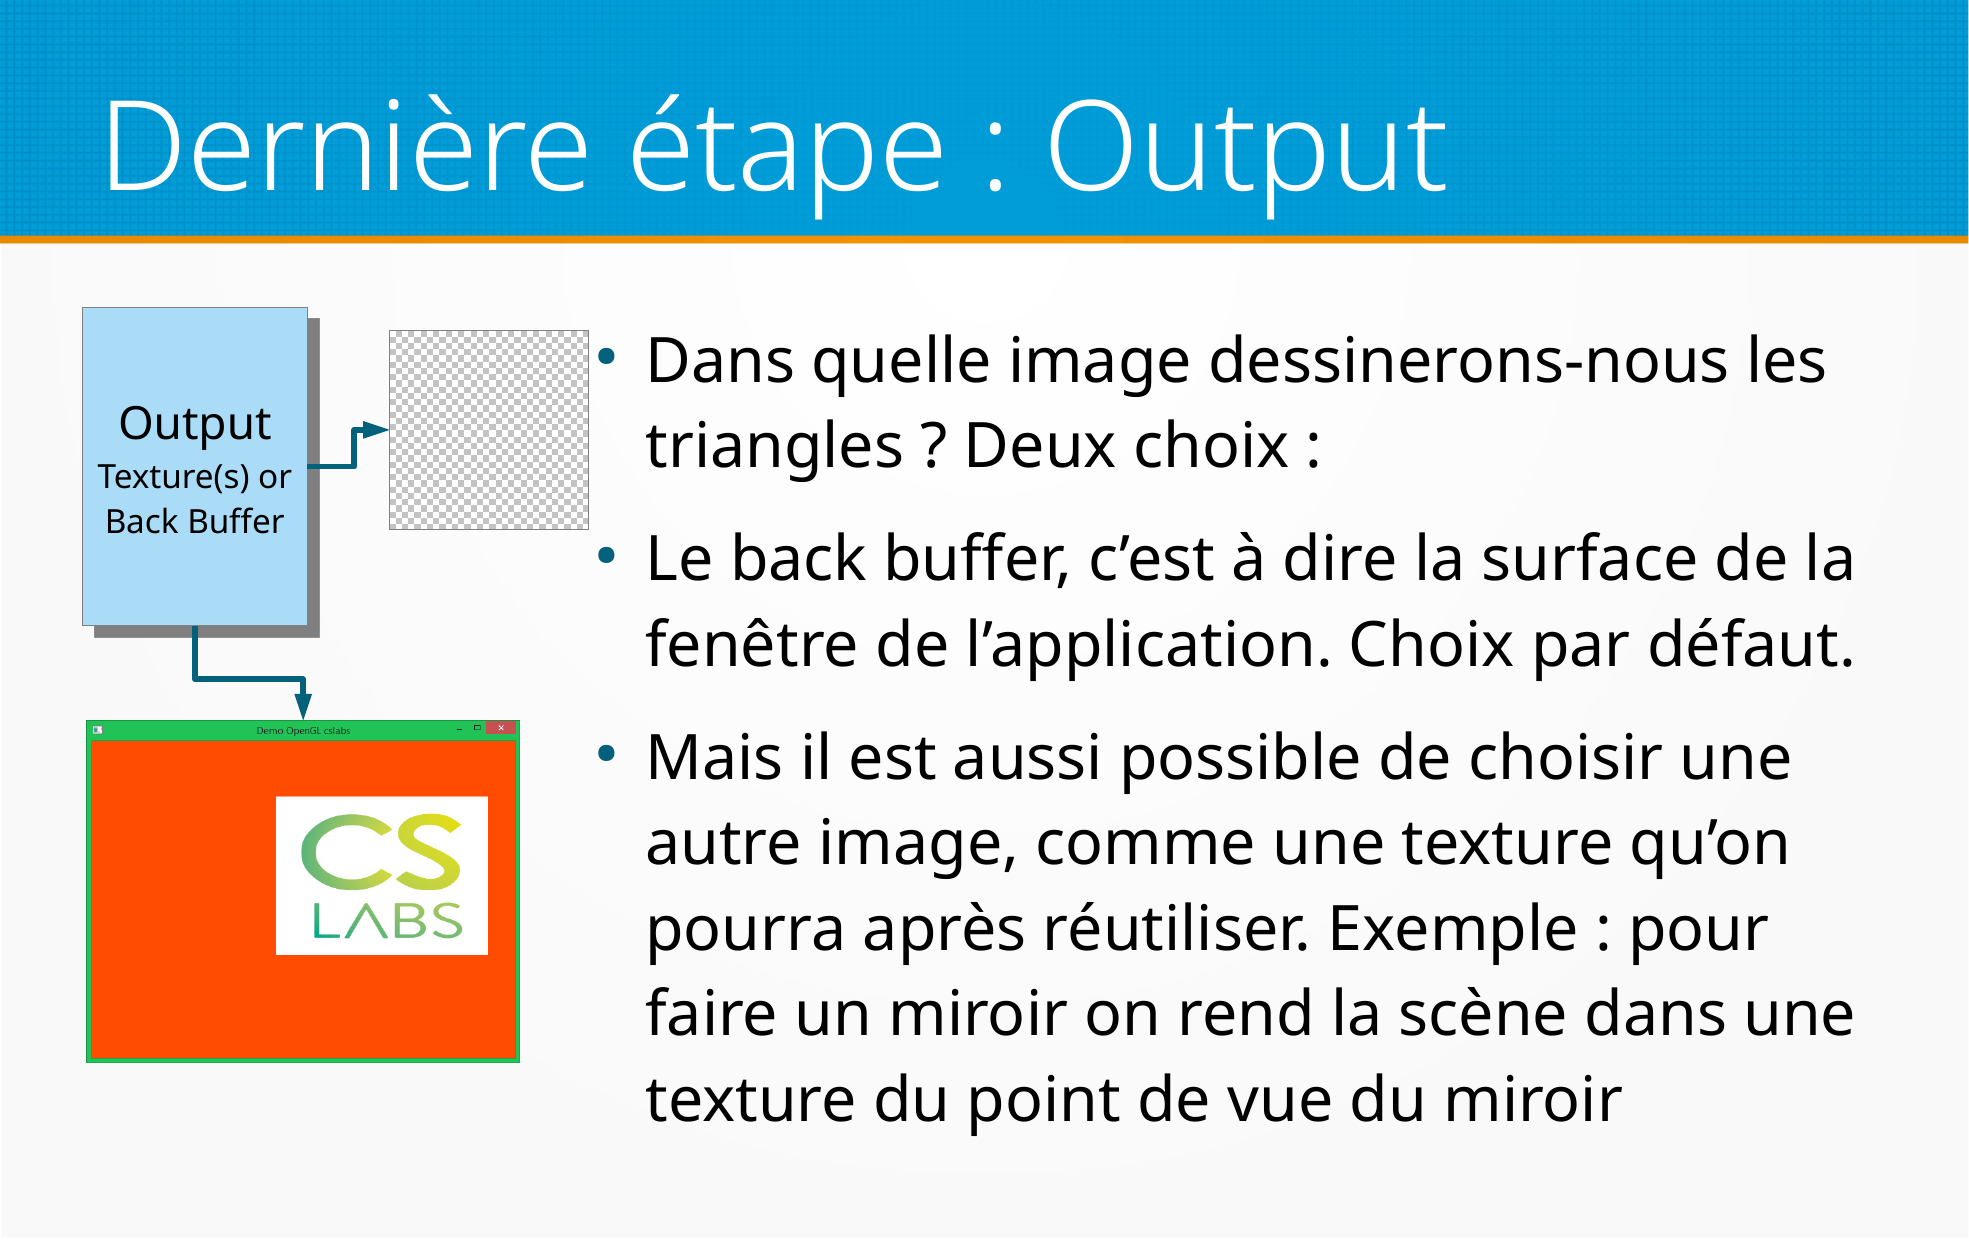

# Dernière étape : Output
Output
Texture(s) or
Back Buffer
Dans quelle image dessinerons-nous les triangles ? Deux choix :
Le back buffer, c’est à dire la surface de la fenêtre de l’application. Choix par défaut.
Mais il est aussi possible de choisir une autre image, comme une texture qu’on pourra après réutiliser. Exemple : pour faire un miroir on rend la scène dans une texture du point de vue du miroir